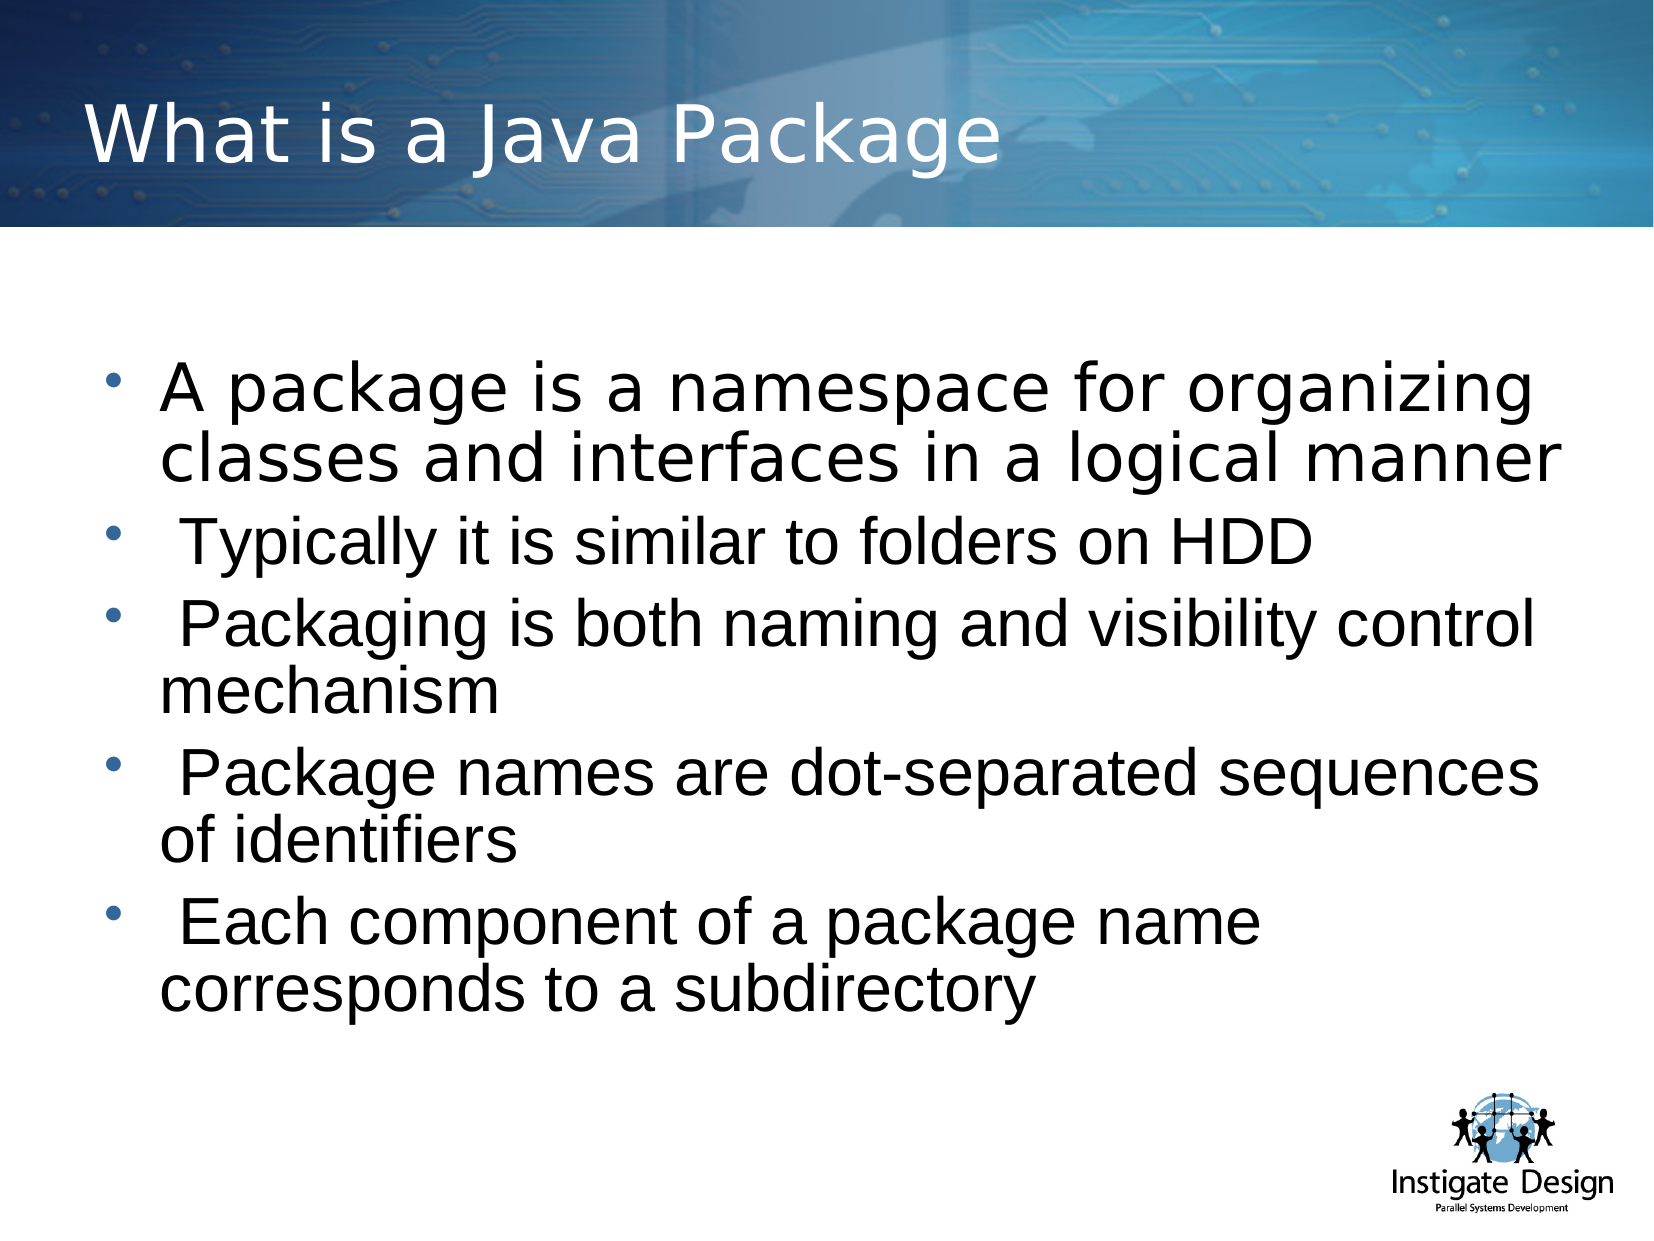

# What is a Java Package
A package is a namespace for organizing classes and interfaces in a logical manner
 Typically it is similar to folders on HDD
 Packaging is both naming and visibility control mechanism
 Package names are dot-separated sequences of identifiers
 Each component of a package name corresponds to a subdirectory